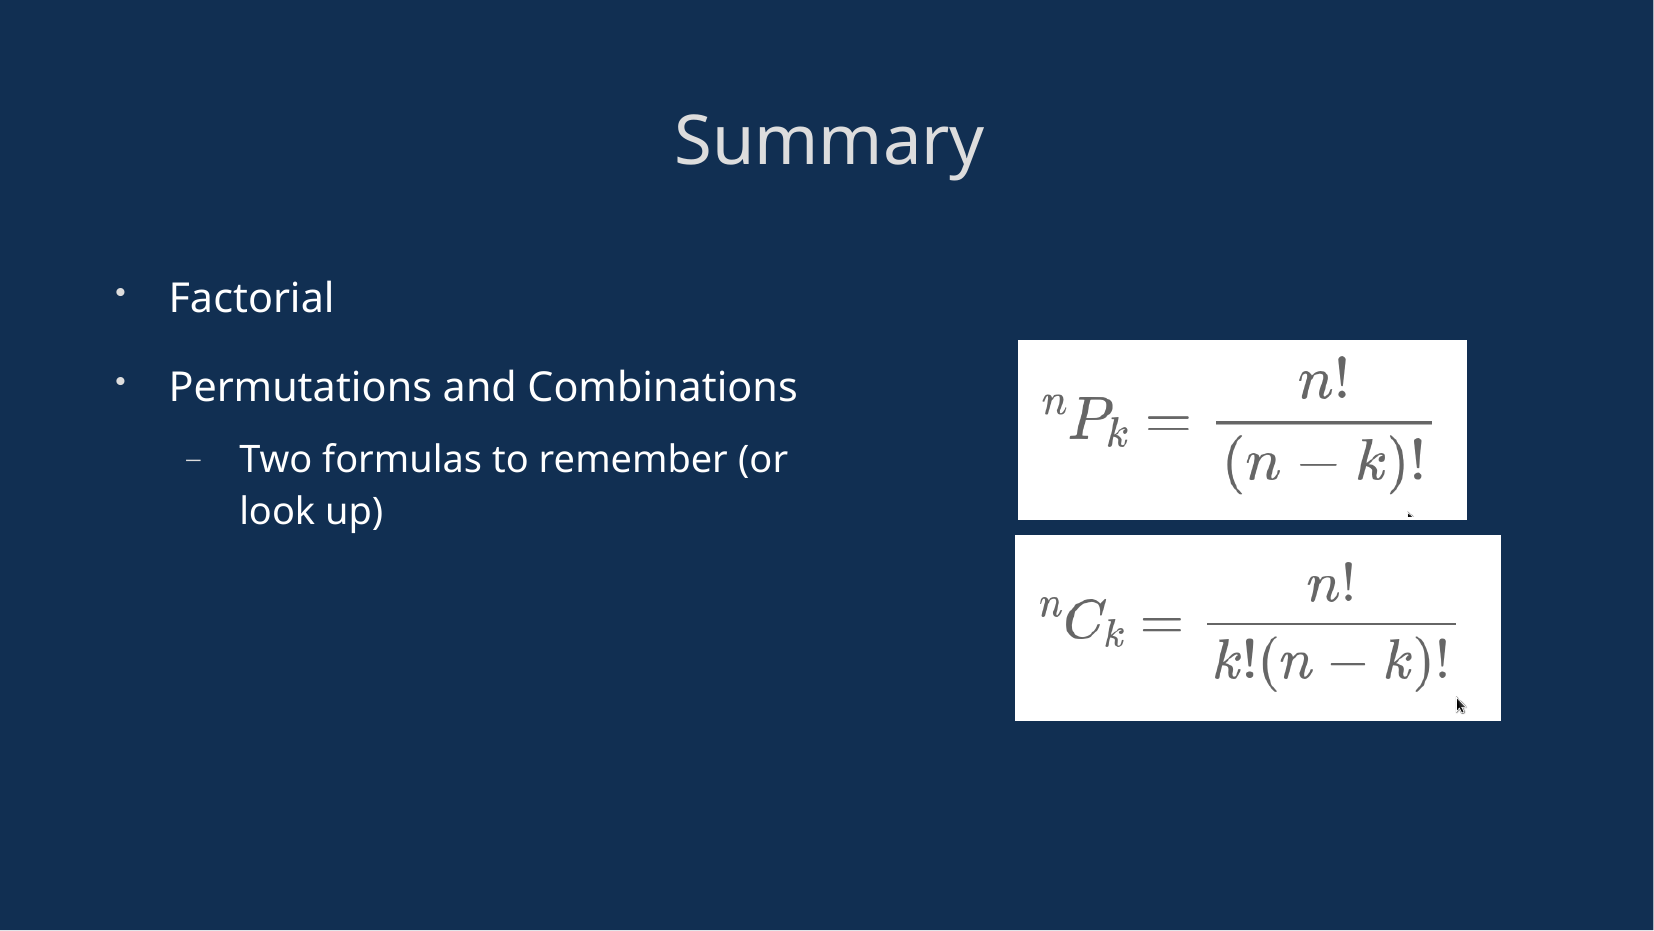

# Summary
Factorial
Permutations and Combinations
Two formulas to remember (or look up)